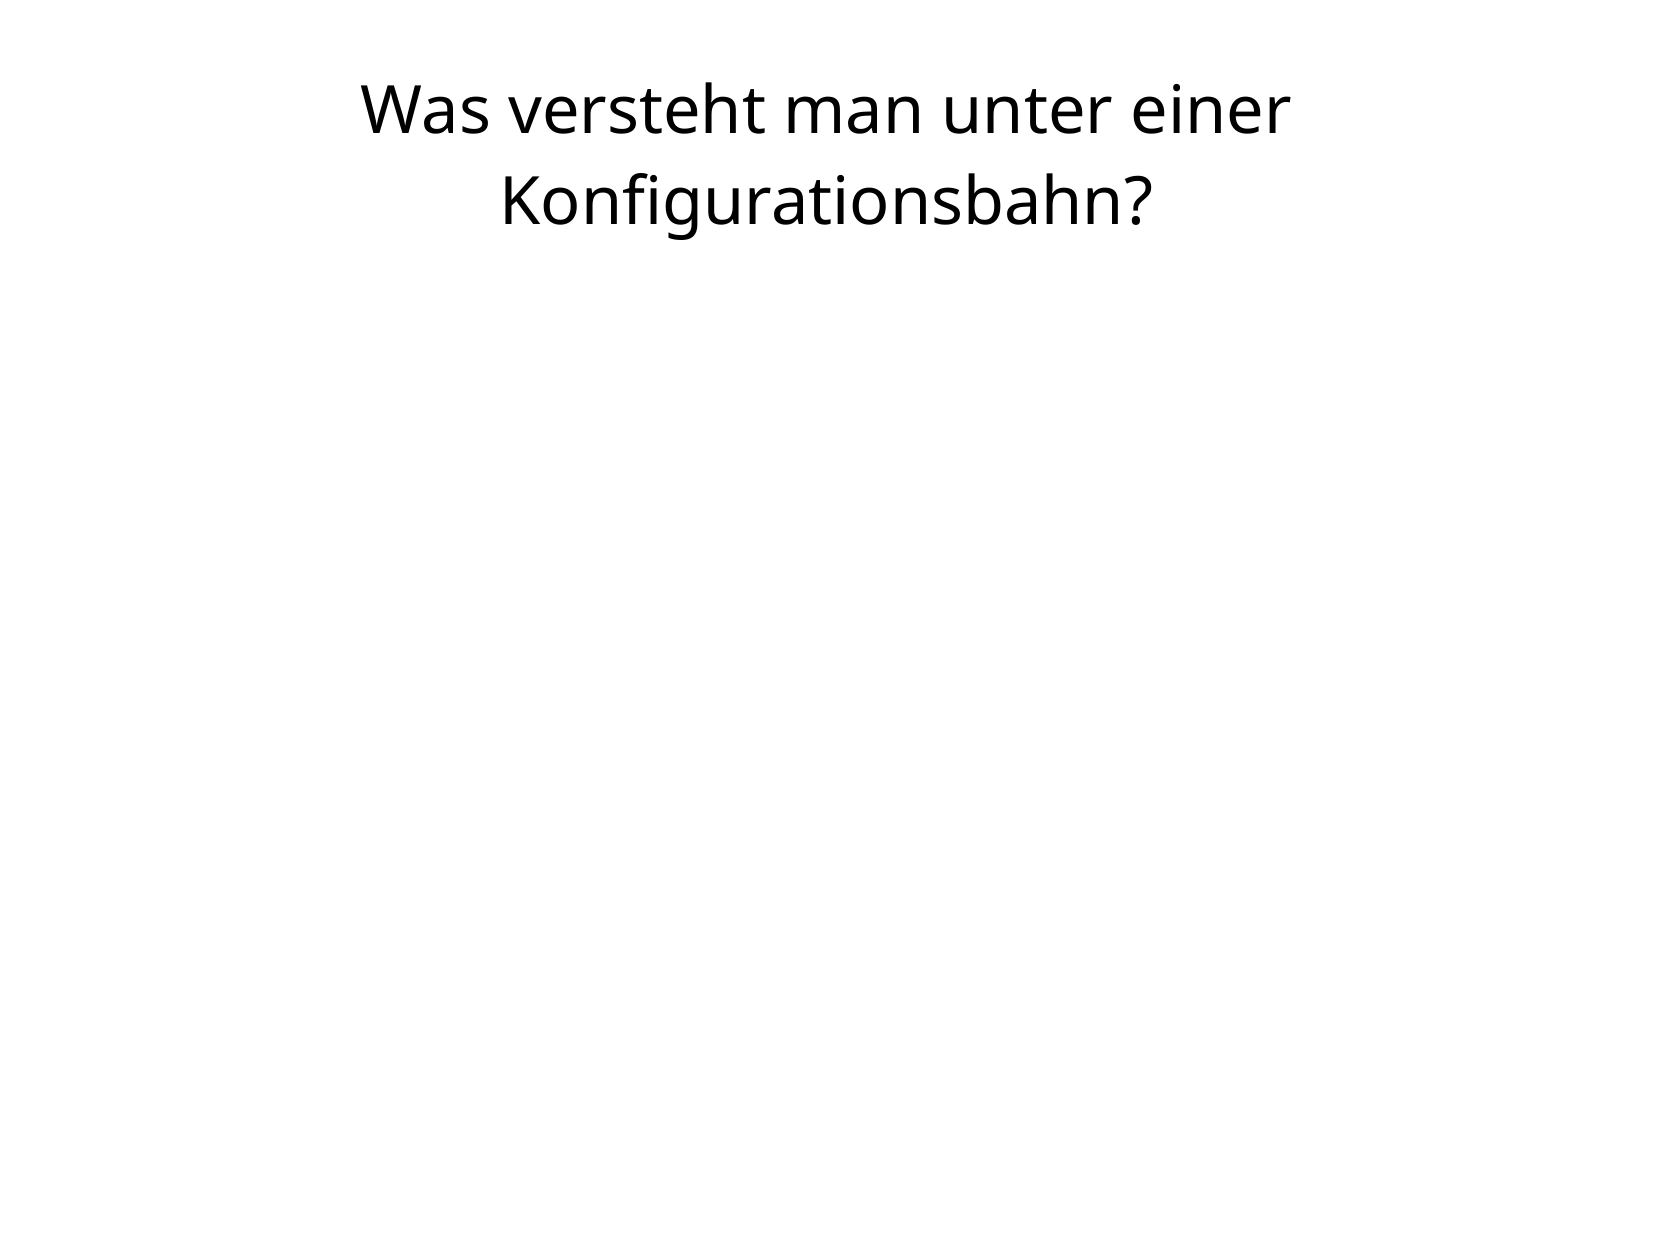

# Was versteht man unter einer Konfigurationsbahn?